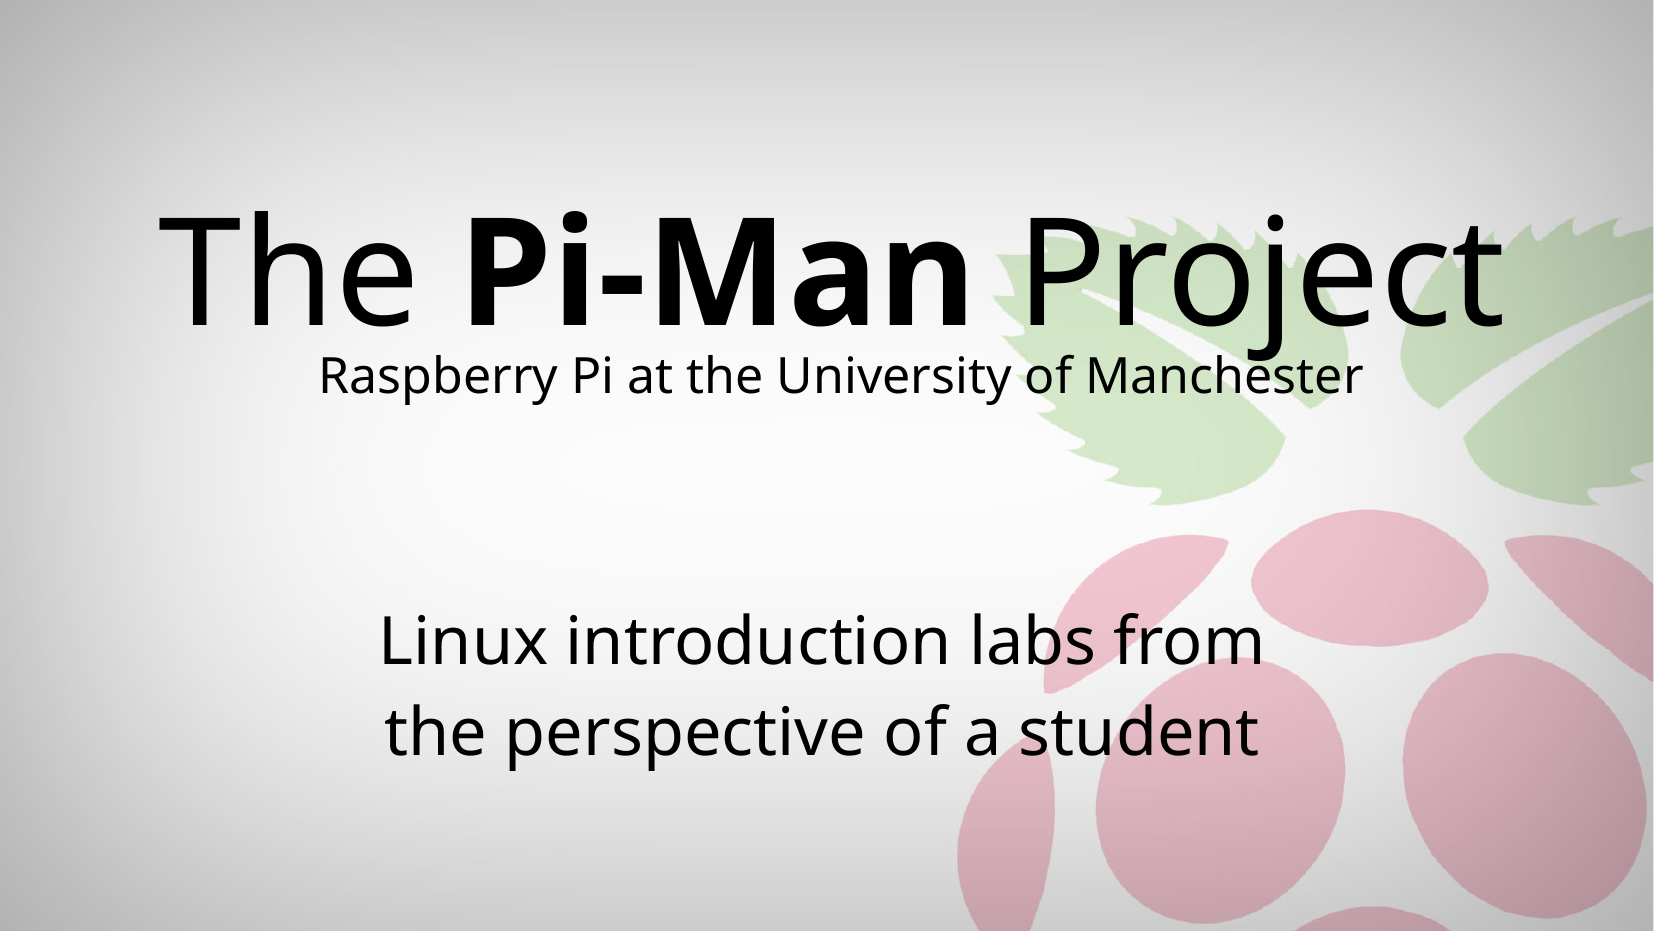

# The Pi-Man Project
Raspberry Pi at the University of Manchester
Linux introduction labs from
the perspective of a student